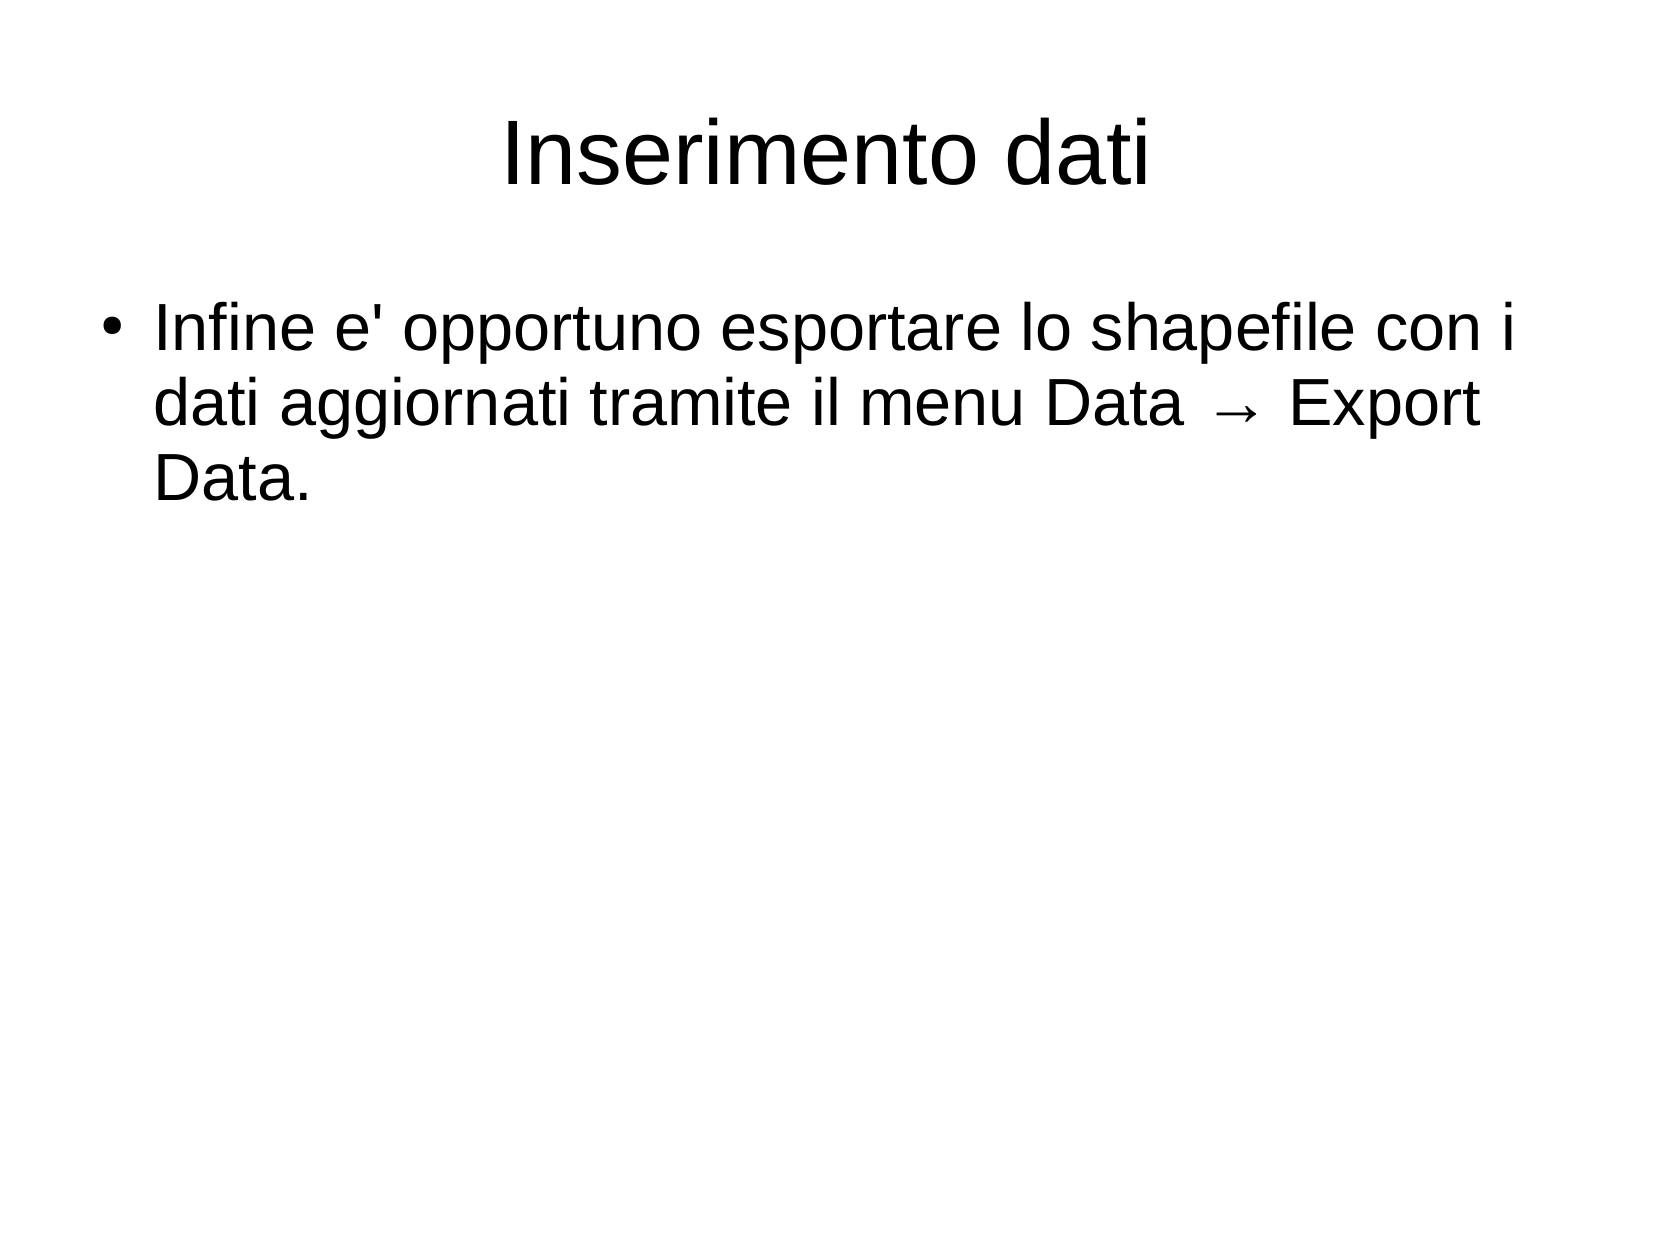

# Inserimento dati
Infine e' opportuno esportare lo shapefile con i dati aggiornati tramite il menu Data → Export Data.